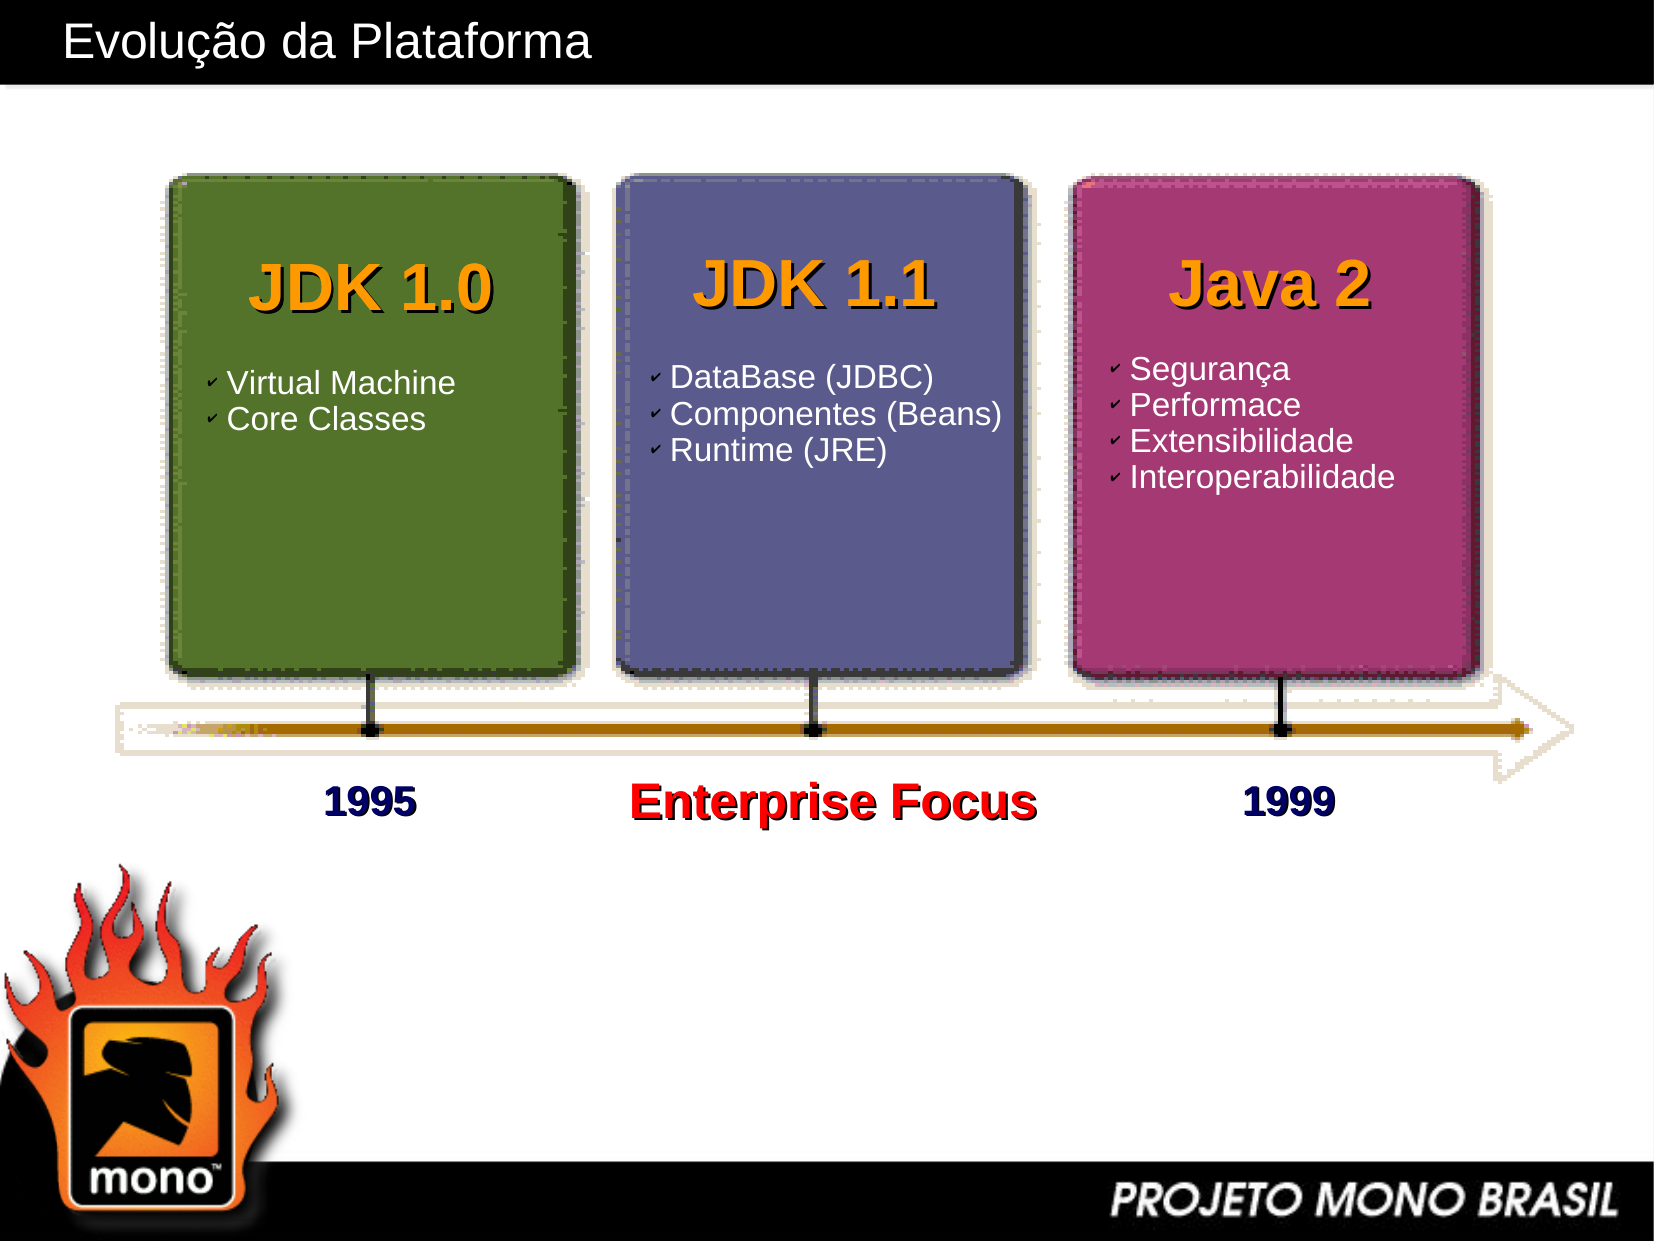

# Evolução da Plataforma
JDK 1.1
Java 2
JDK 1.0
JDK 1.0
 Segurança
 Performace
 Extensibilidade
 Interoperabilidade
 DataBase (JDBC)
 Componentes (Beans)
 Runtime (JRE)
 Virtual Machine
 Core Classes
Enterprise Focus
1995
1999